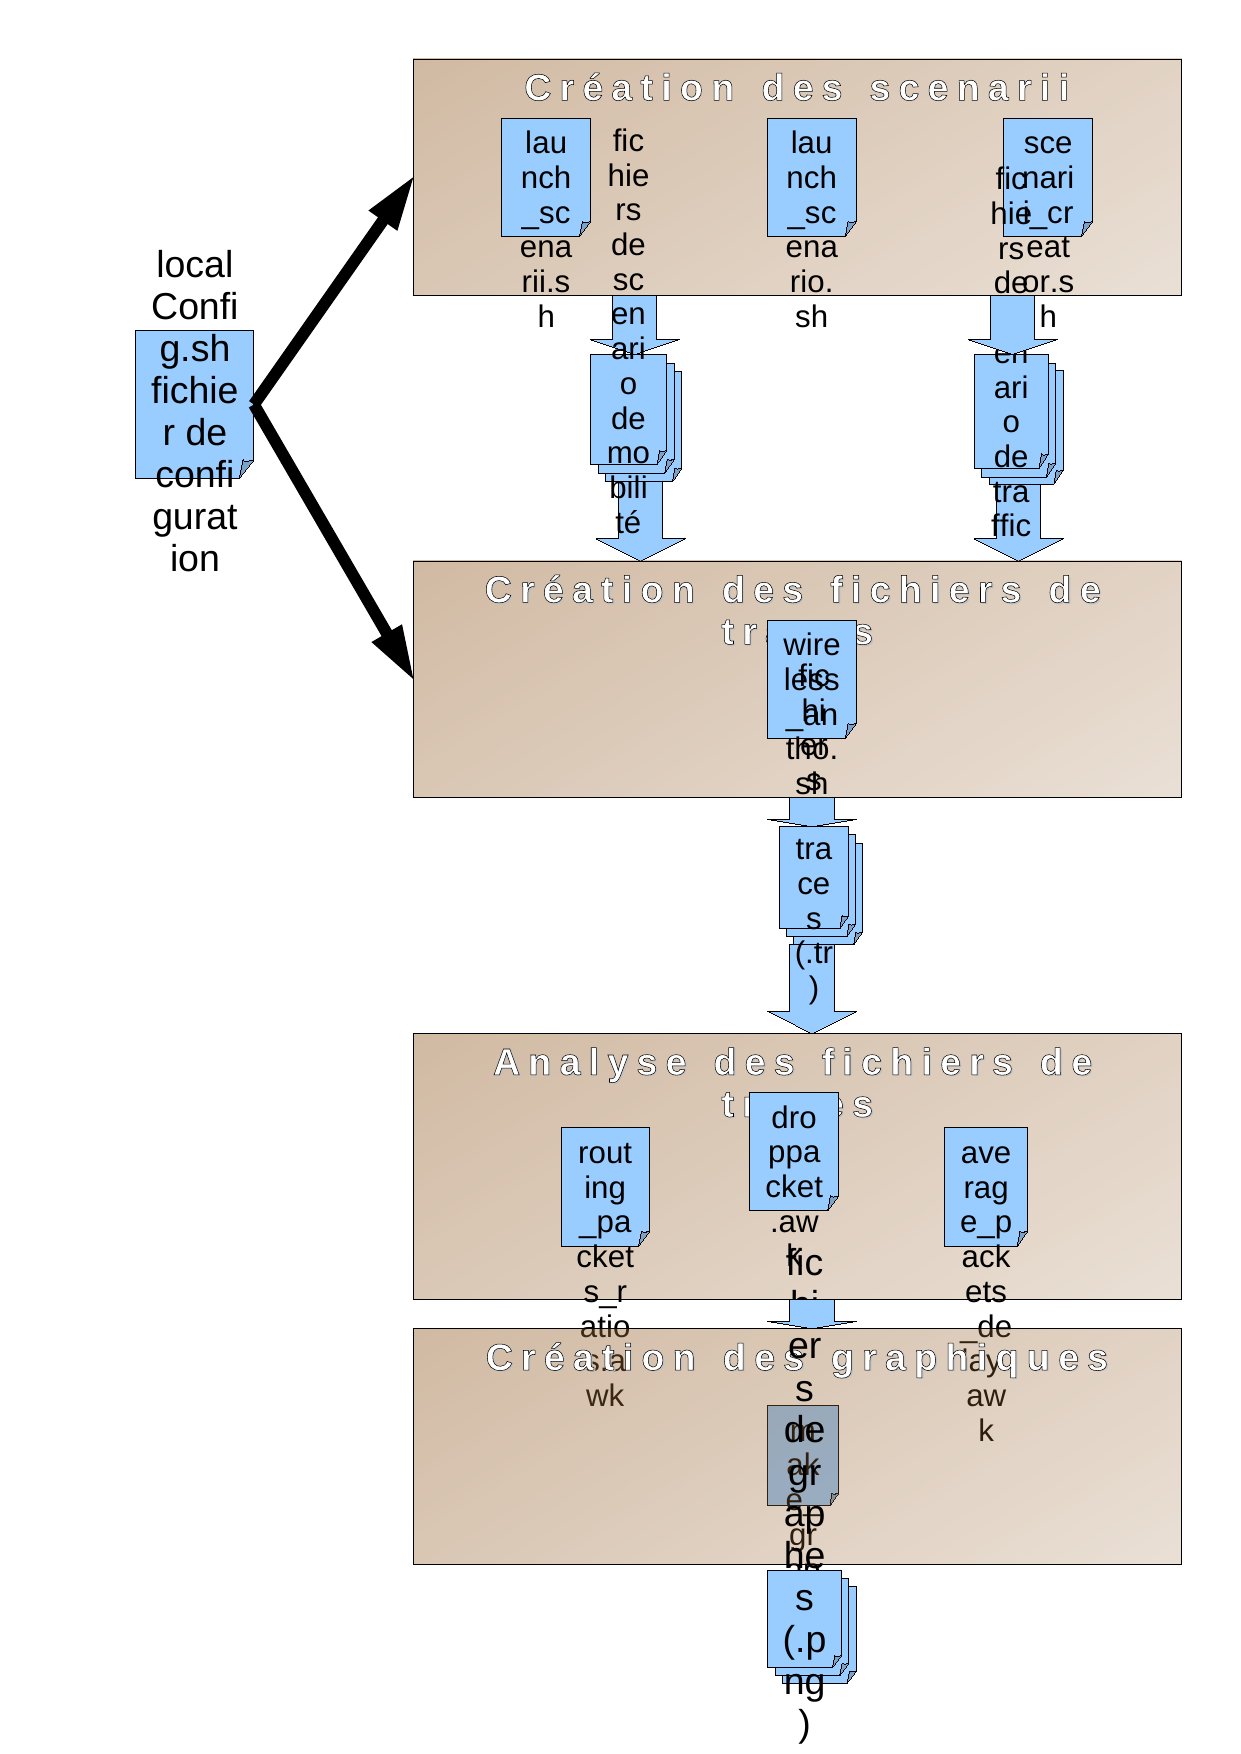

Création des scenarii
launch_scenarii.sh
launch_scenario.sh
scenarii_creator.sh
localConfig.sh
fichier de configuration
fichiers de scenario de mobilité
fichiers de scenario de traffic
Création des fichiers de traces
wireless_antho.sh
fichiers de traces (.tr)
Analyse des fichiers de traces
droppacket.awk
routing_packets_ratios.awk
average_packets_delay.awk
Création des graphiques
make_graph.sh
fichiers de graphes (.png)